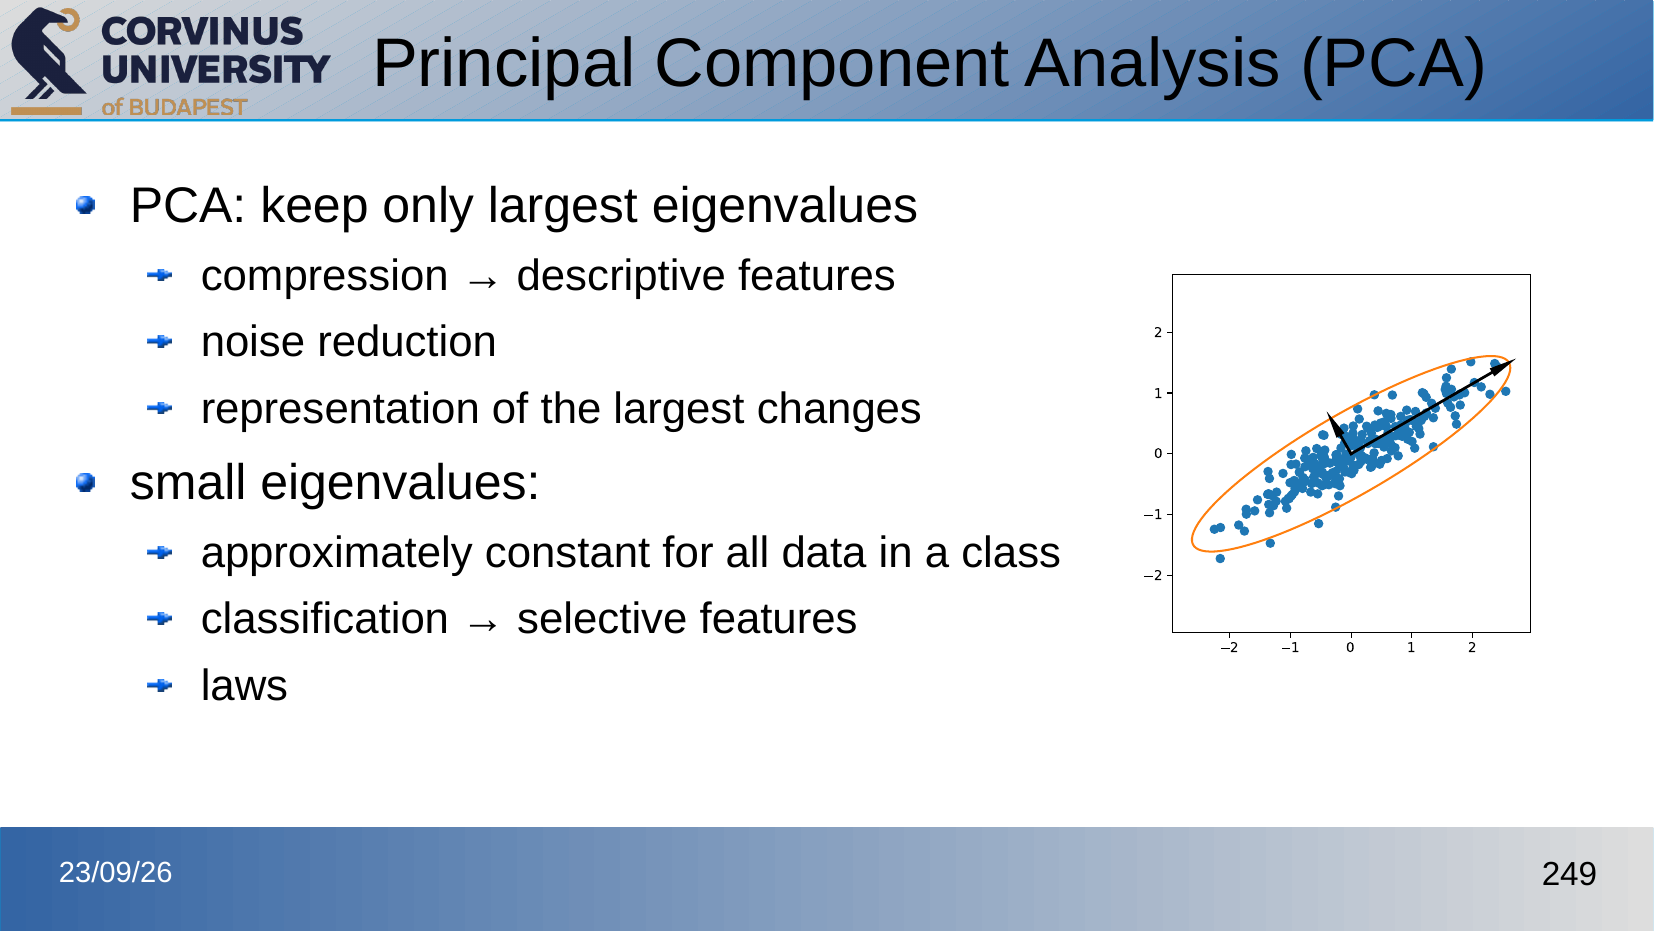

# Principal Component Analysis (PCA)
PCA: keep only largest eigenvalues
compression → descriptive features
noise reduction
representation of the largest changes
small eigenvalues:
approximately constant for all data in a class
classification → selective features
laws